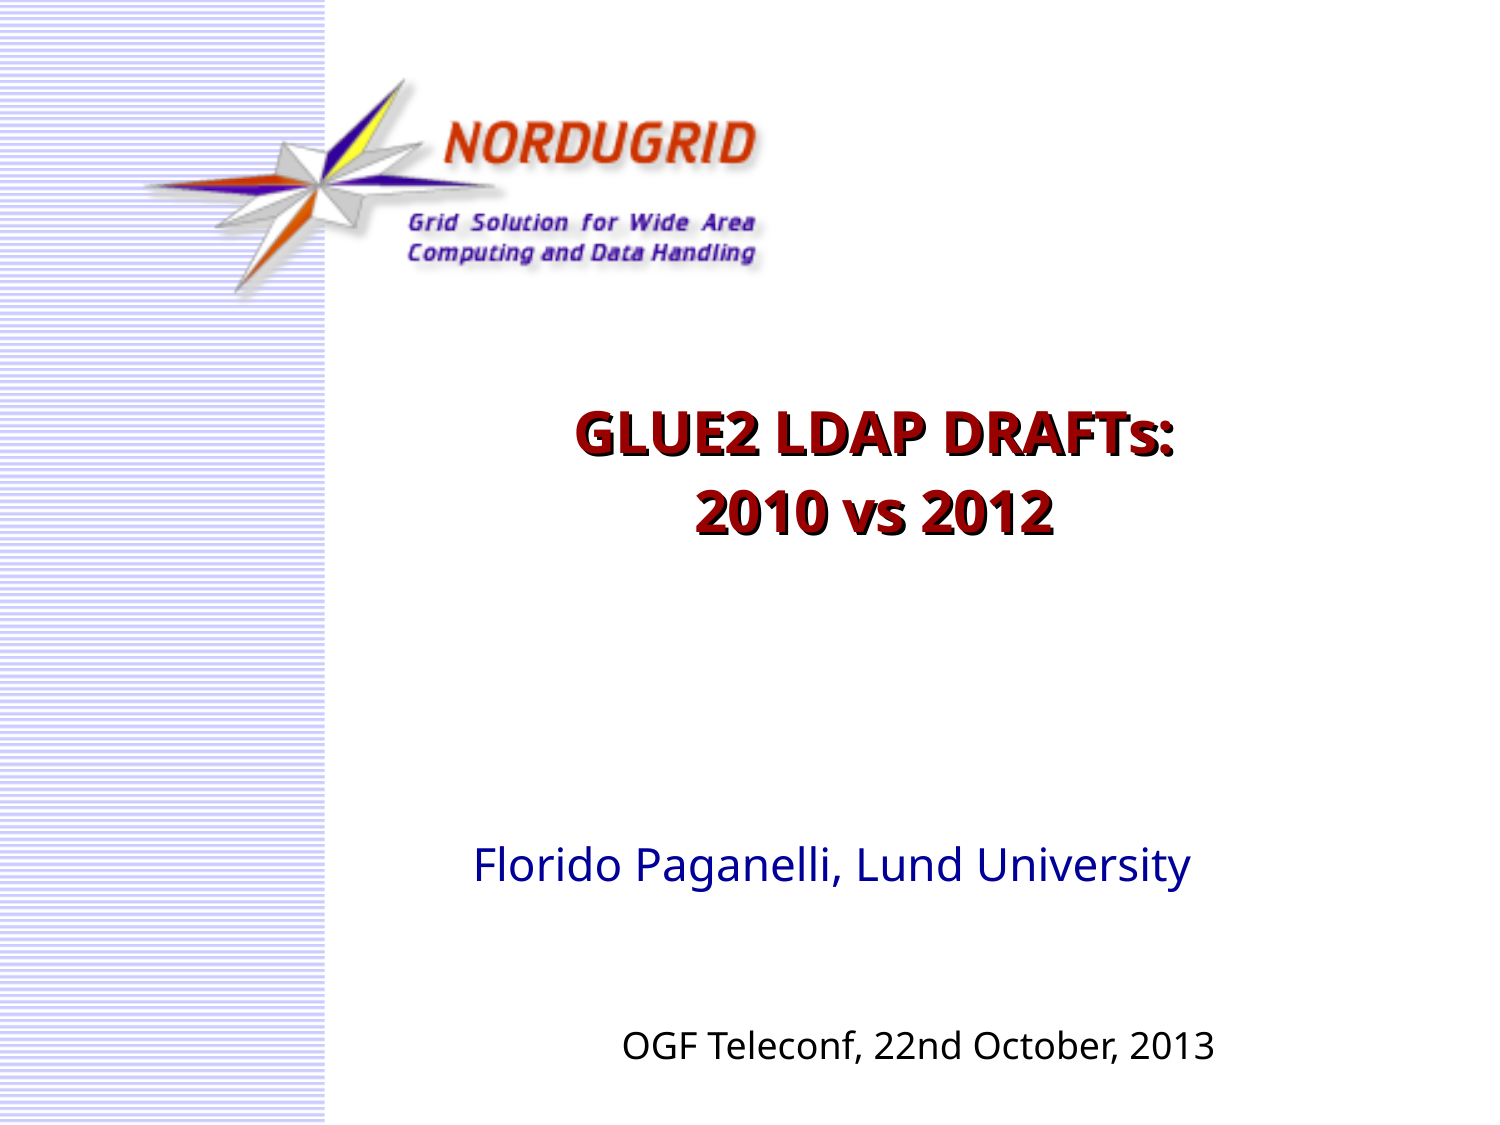

# GLUE2 LDAP DRAFTs: 2010 vs 2012
Florido Paganelli, Lund University
OGF Teleconf, 22nd October, 2013